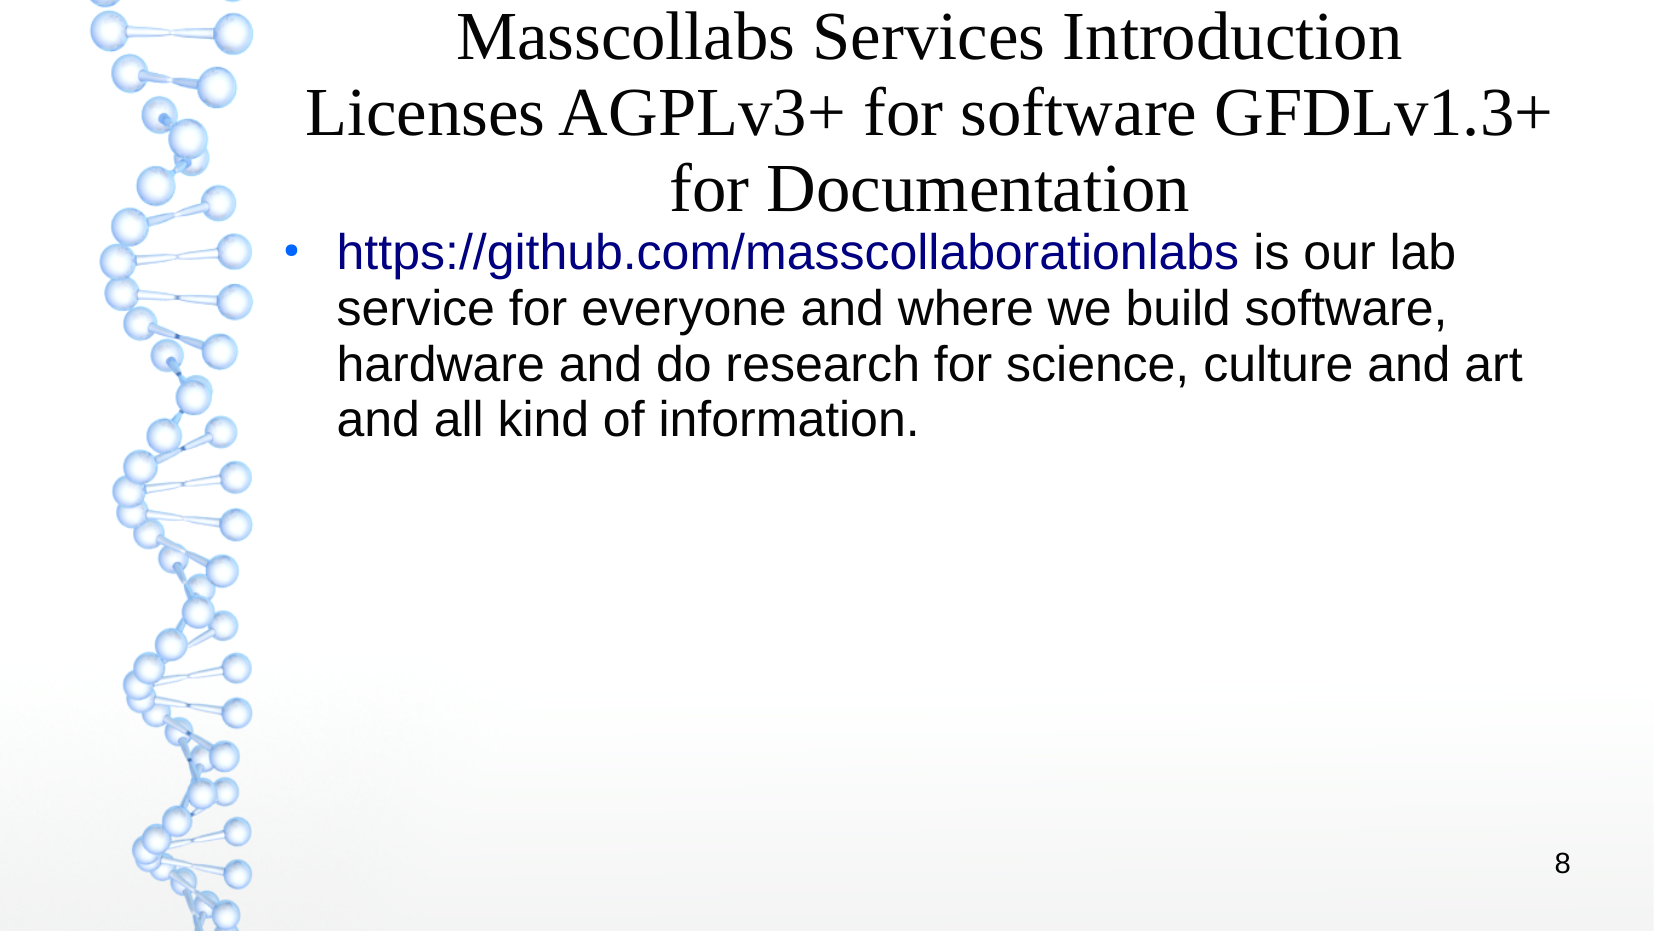

# Masscollabs Services Introduction Licenses AGPLv3+ for software GFDLv1.3+ for Documentation
https://github.com/masscollaborationlabs is our lab service for everyone and where we build software, hardware and do research for science, culture and art and all kind of information.
8